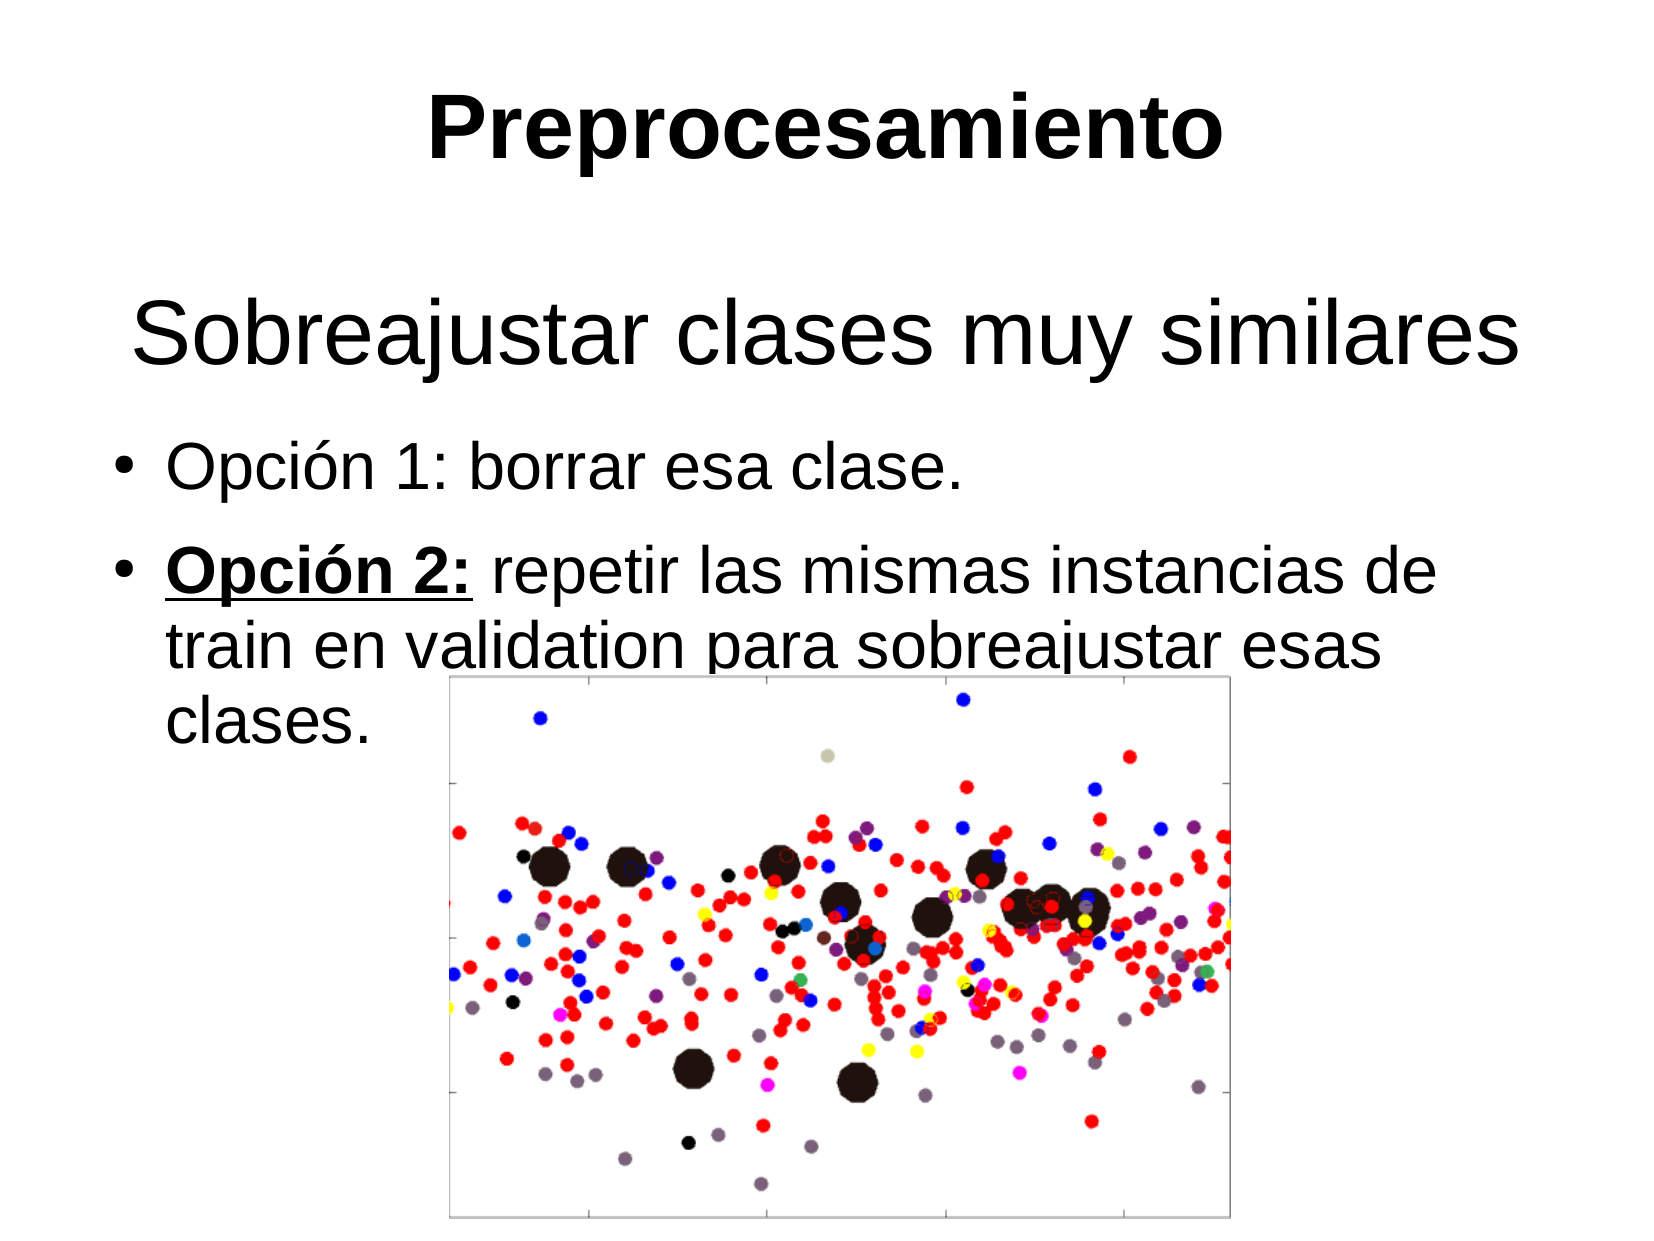

Preprocesamiento
Sobreajustar clases muy similares
# Opción 1: borrar esa clase.
Opción 2: repetir las mismas instancias de train en validation para sobreajustar esas clases.